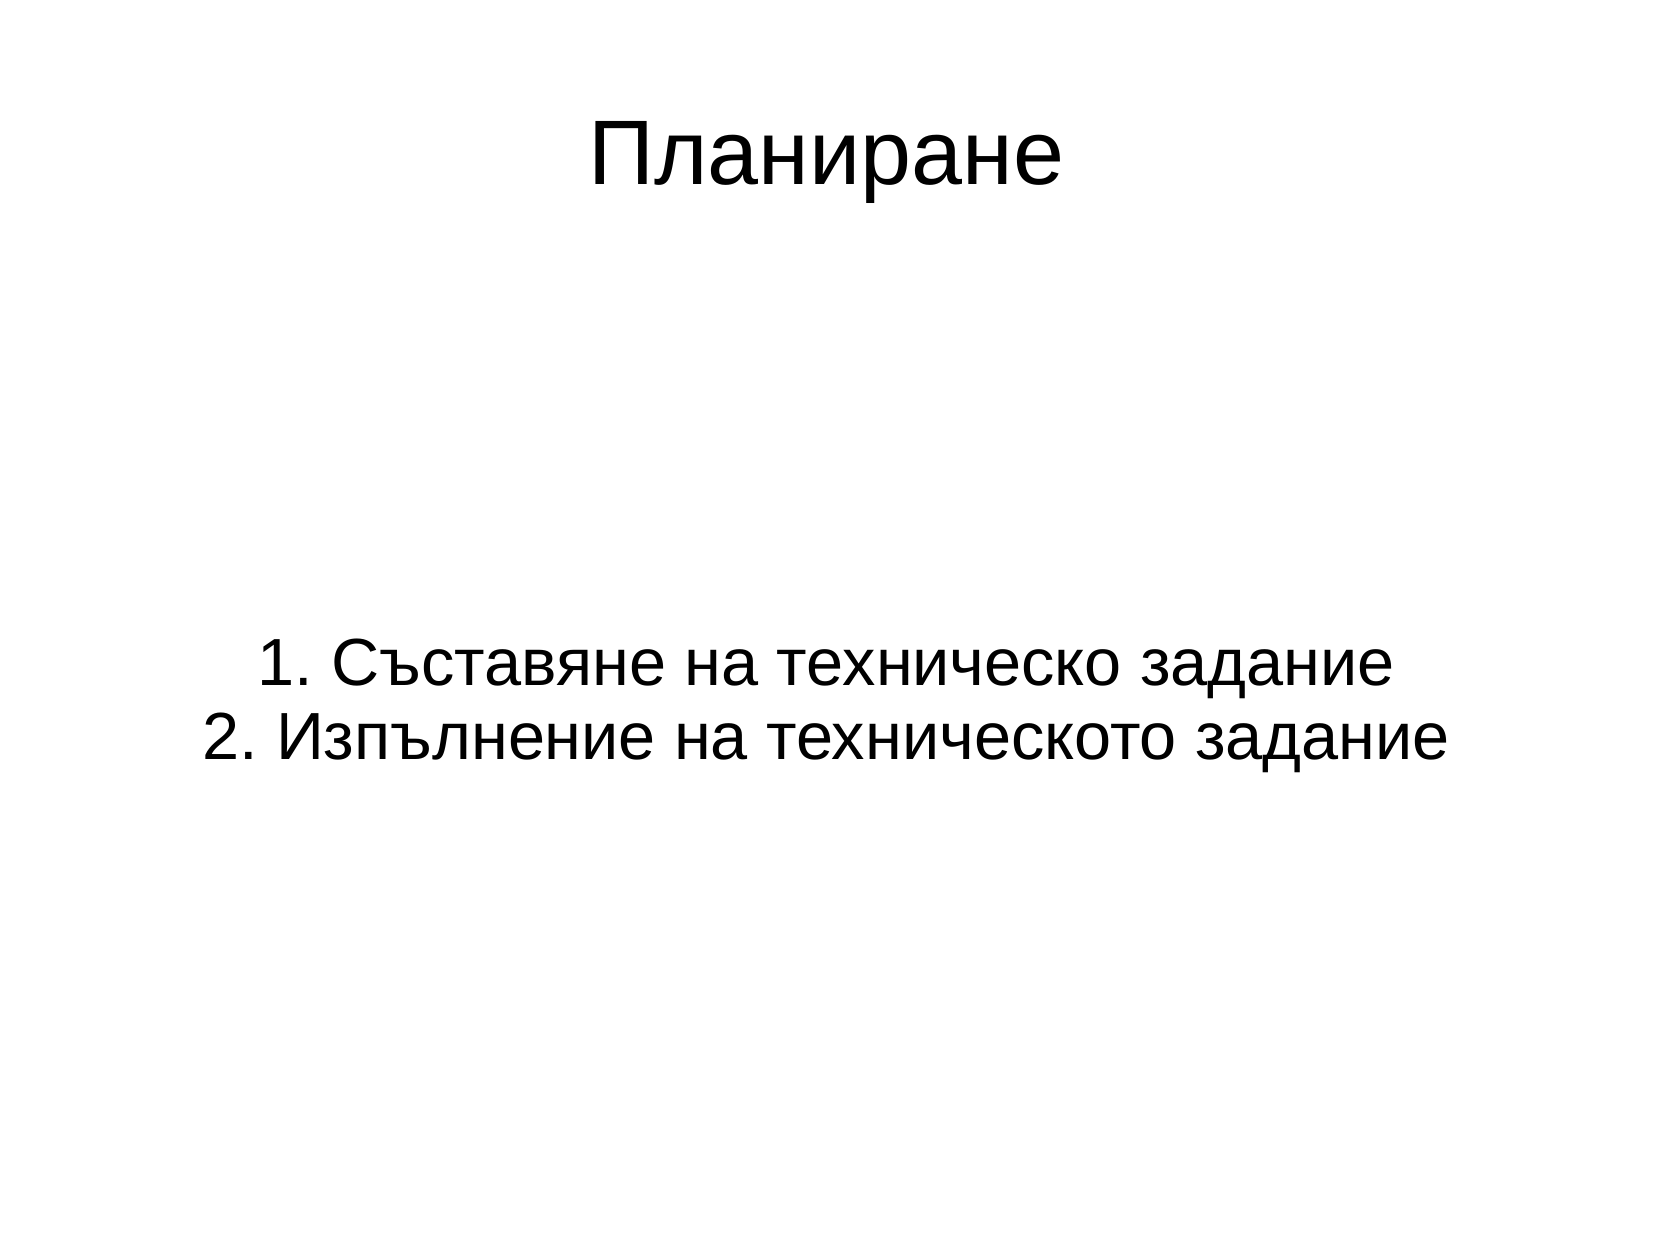

# Планиране
1. Съставяне на техническо задание
2. Изпълнение на техническото задание